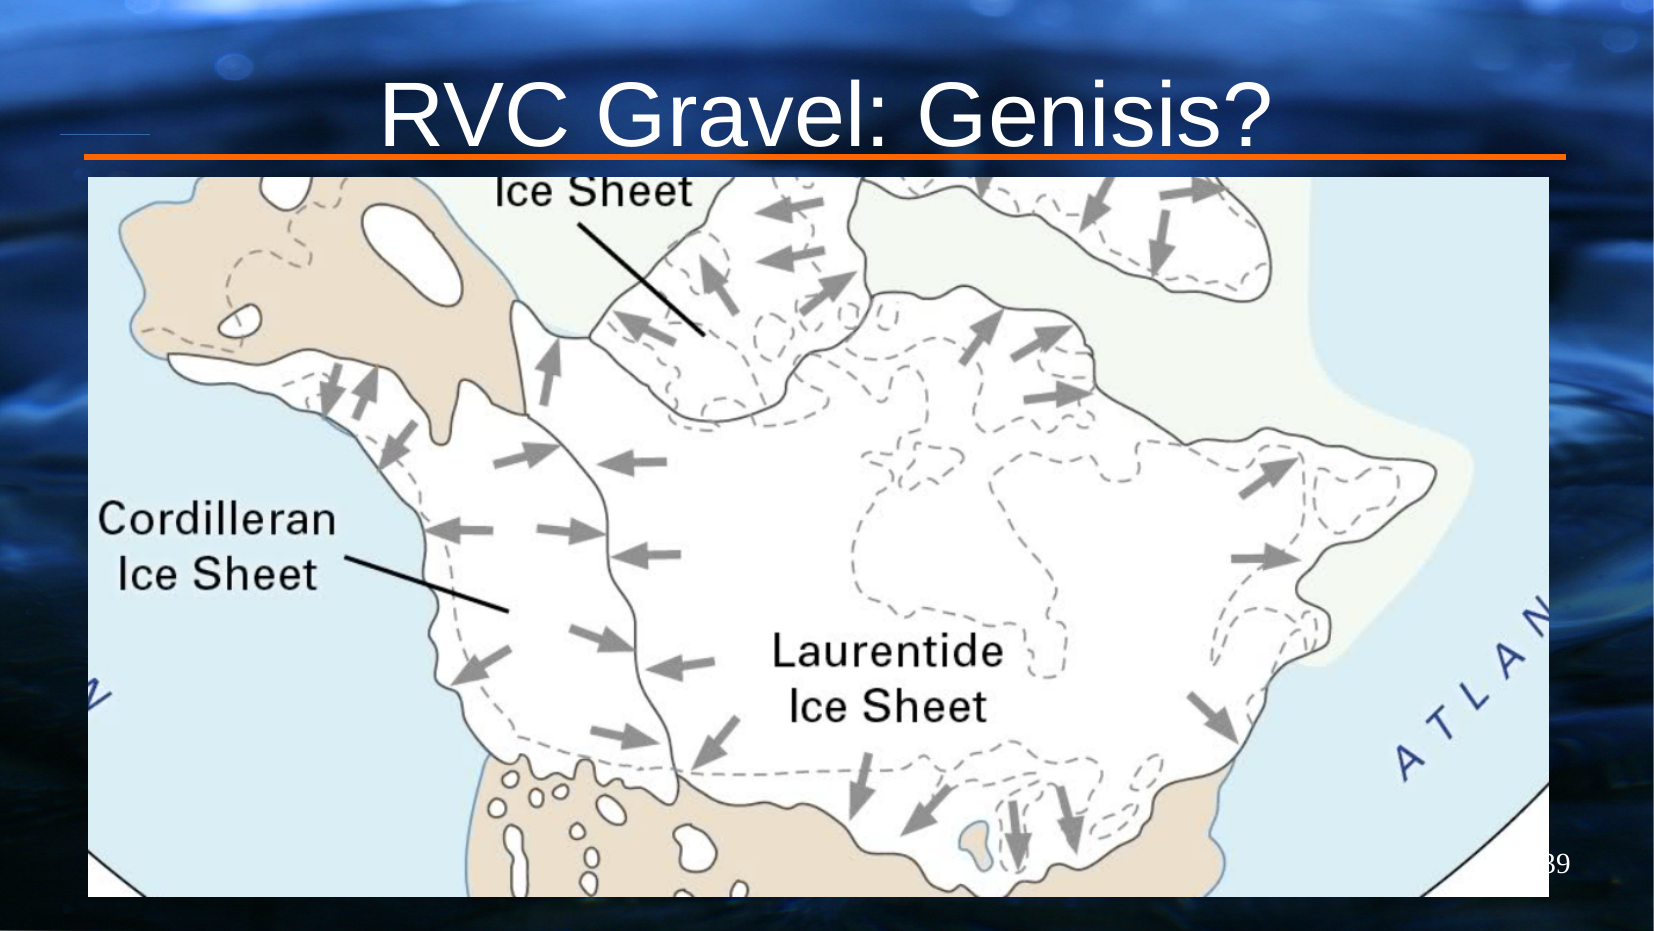

# RVC Gravel: Genisis?
Aggregate Mines are MINES!
39